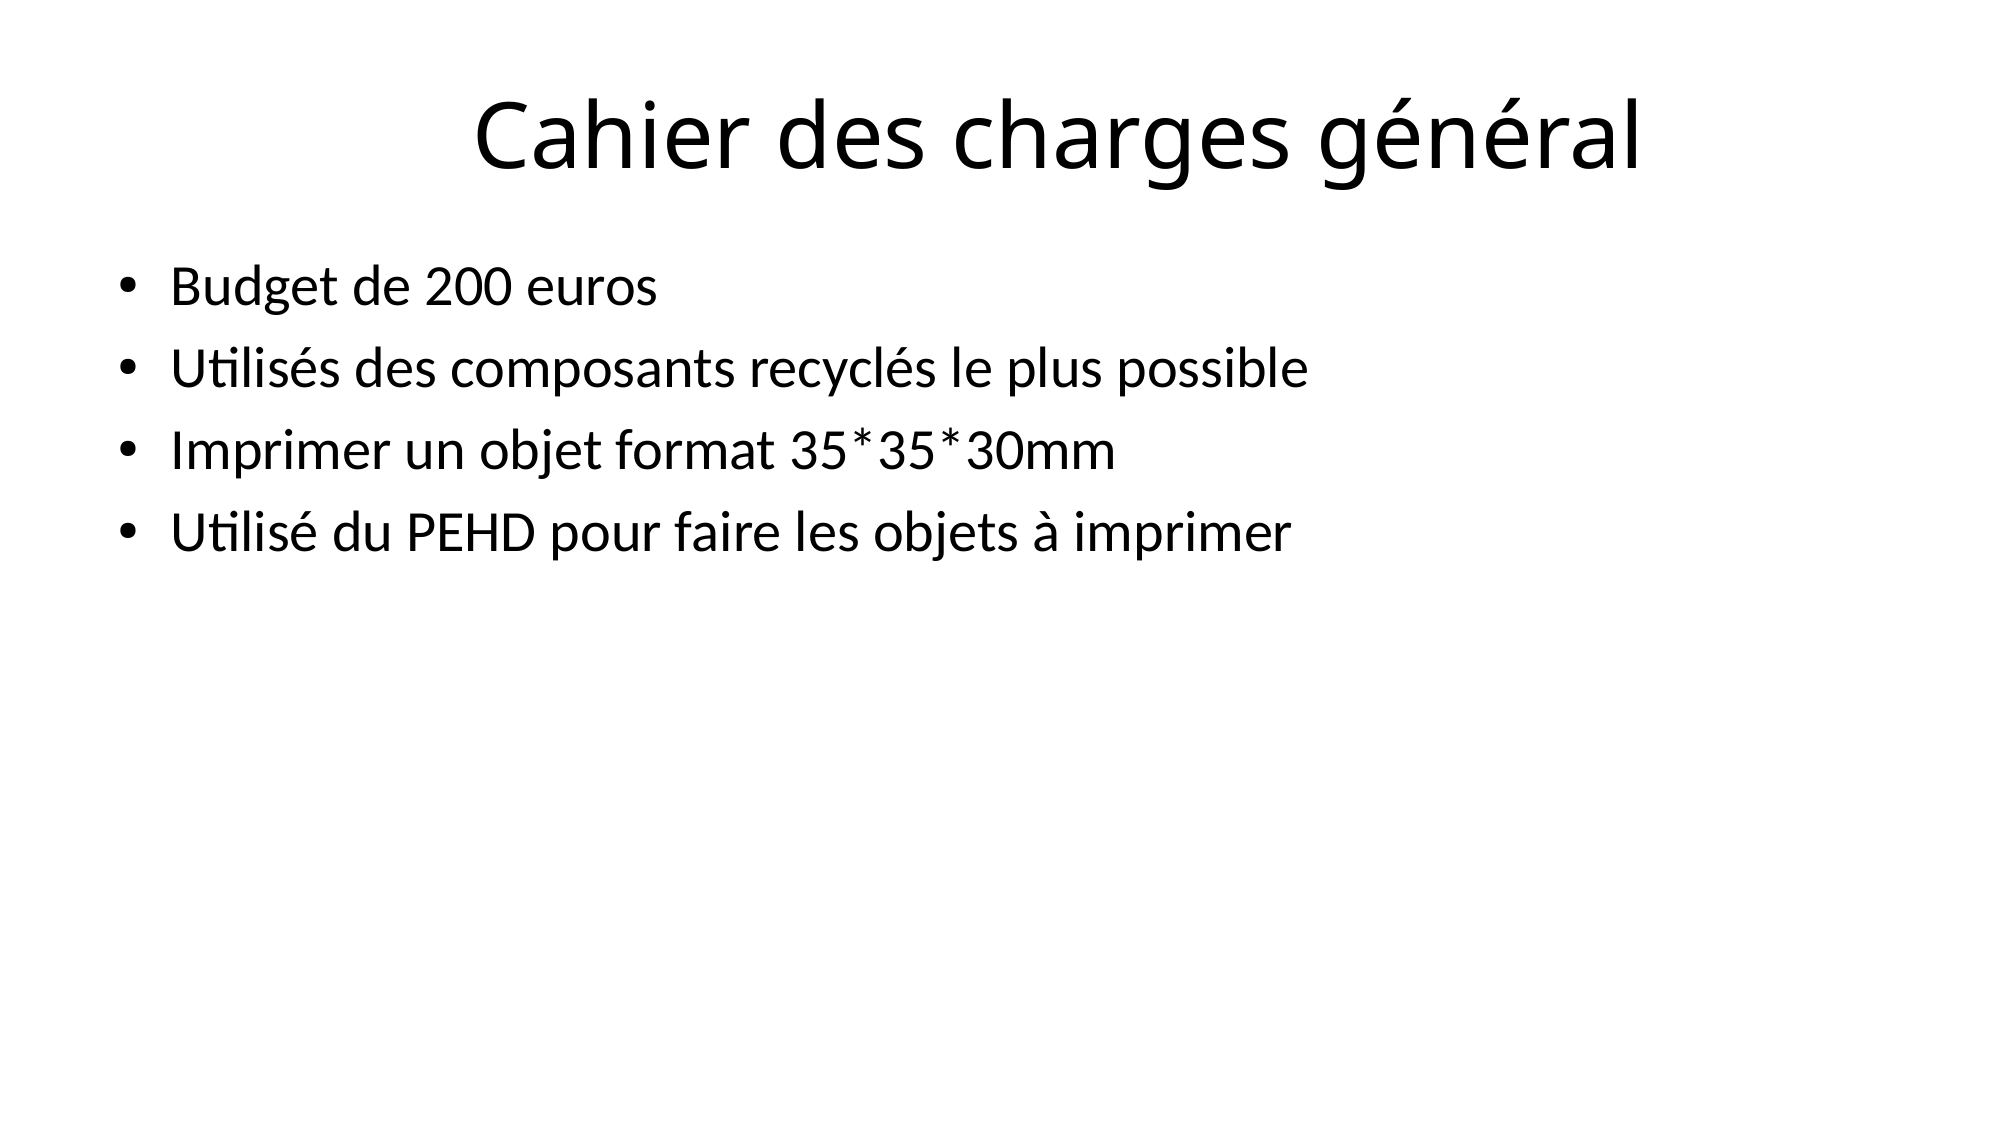

# Cahier des charges général
Budget de 200 euros
Utilisés des composants recyclés le plus possible
Imprimer un objet format 35*35*30mm
Utilisé du PEHD pour faire les objets à imprimer